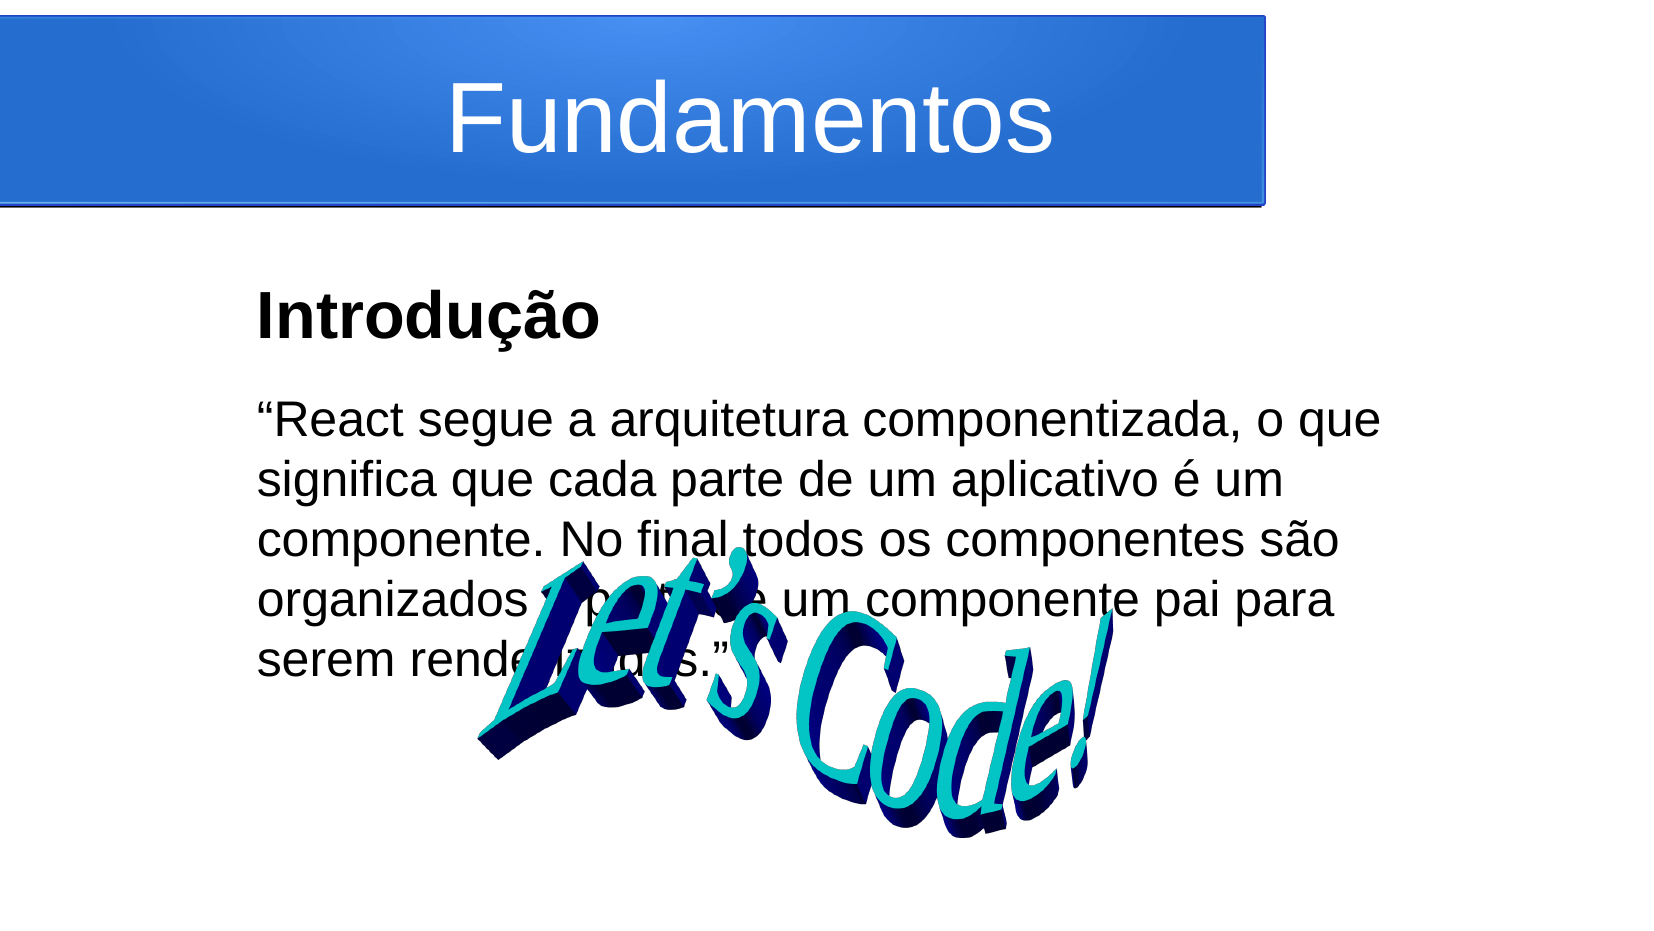

Fundamentos
Introdução
“React segue a arquitetura componentizada, o que significa que cada parte de um aplicativo é um componente. No final todos os componentes são organizados a partir de um componente pai para serem renderizados.”
Let’s Code!